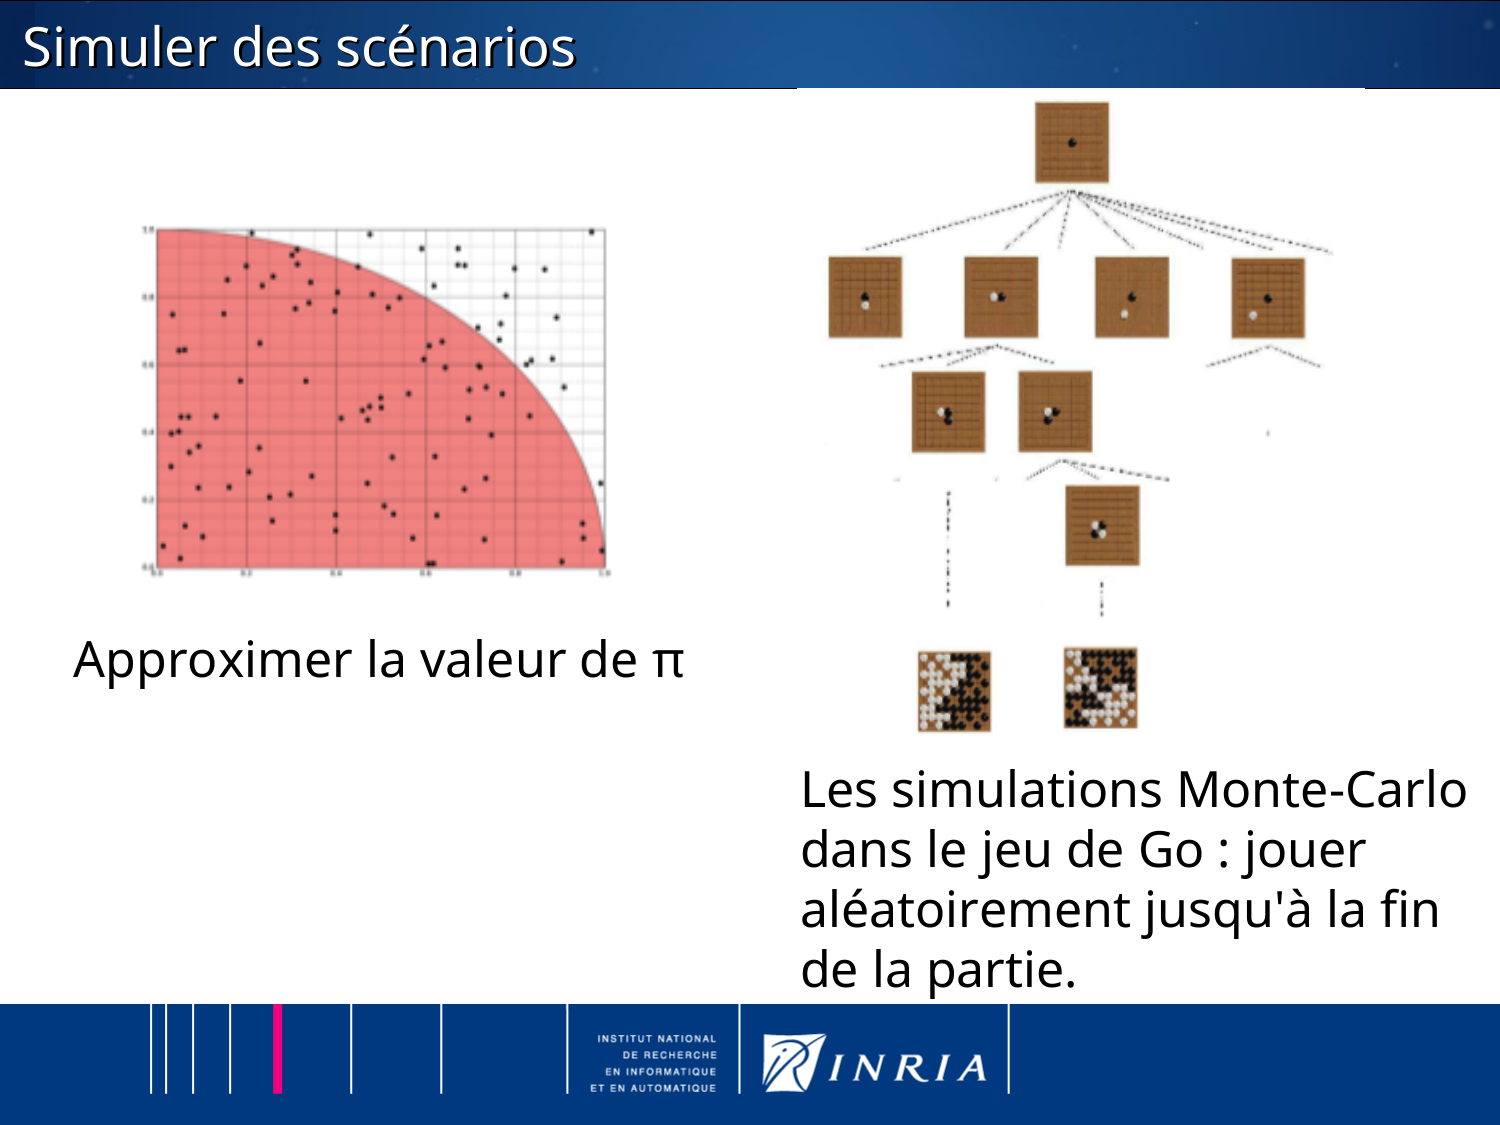

Simuler des scénarios
Approximer la valeur de π
Les simulations Monte-Carlo dans le jeu de Go : jouer aléatoirement jusqu'à la fin
de la partie.